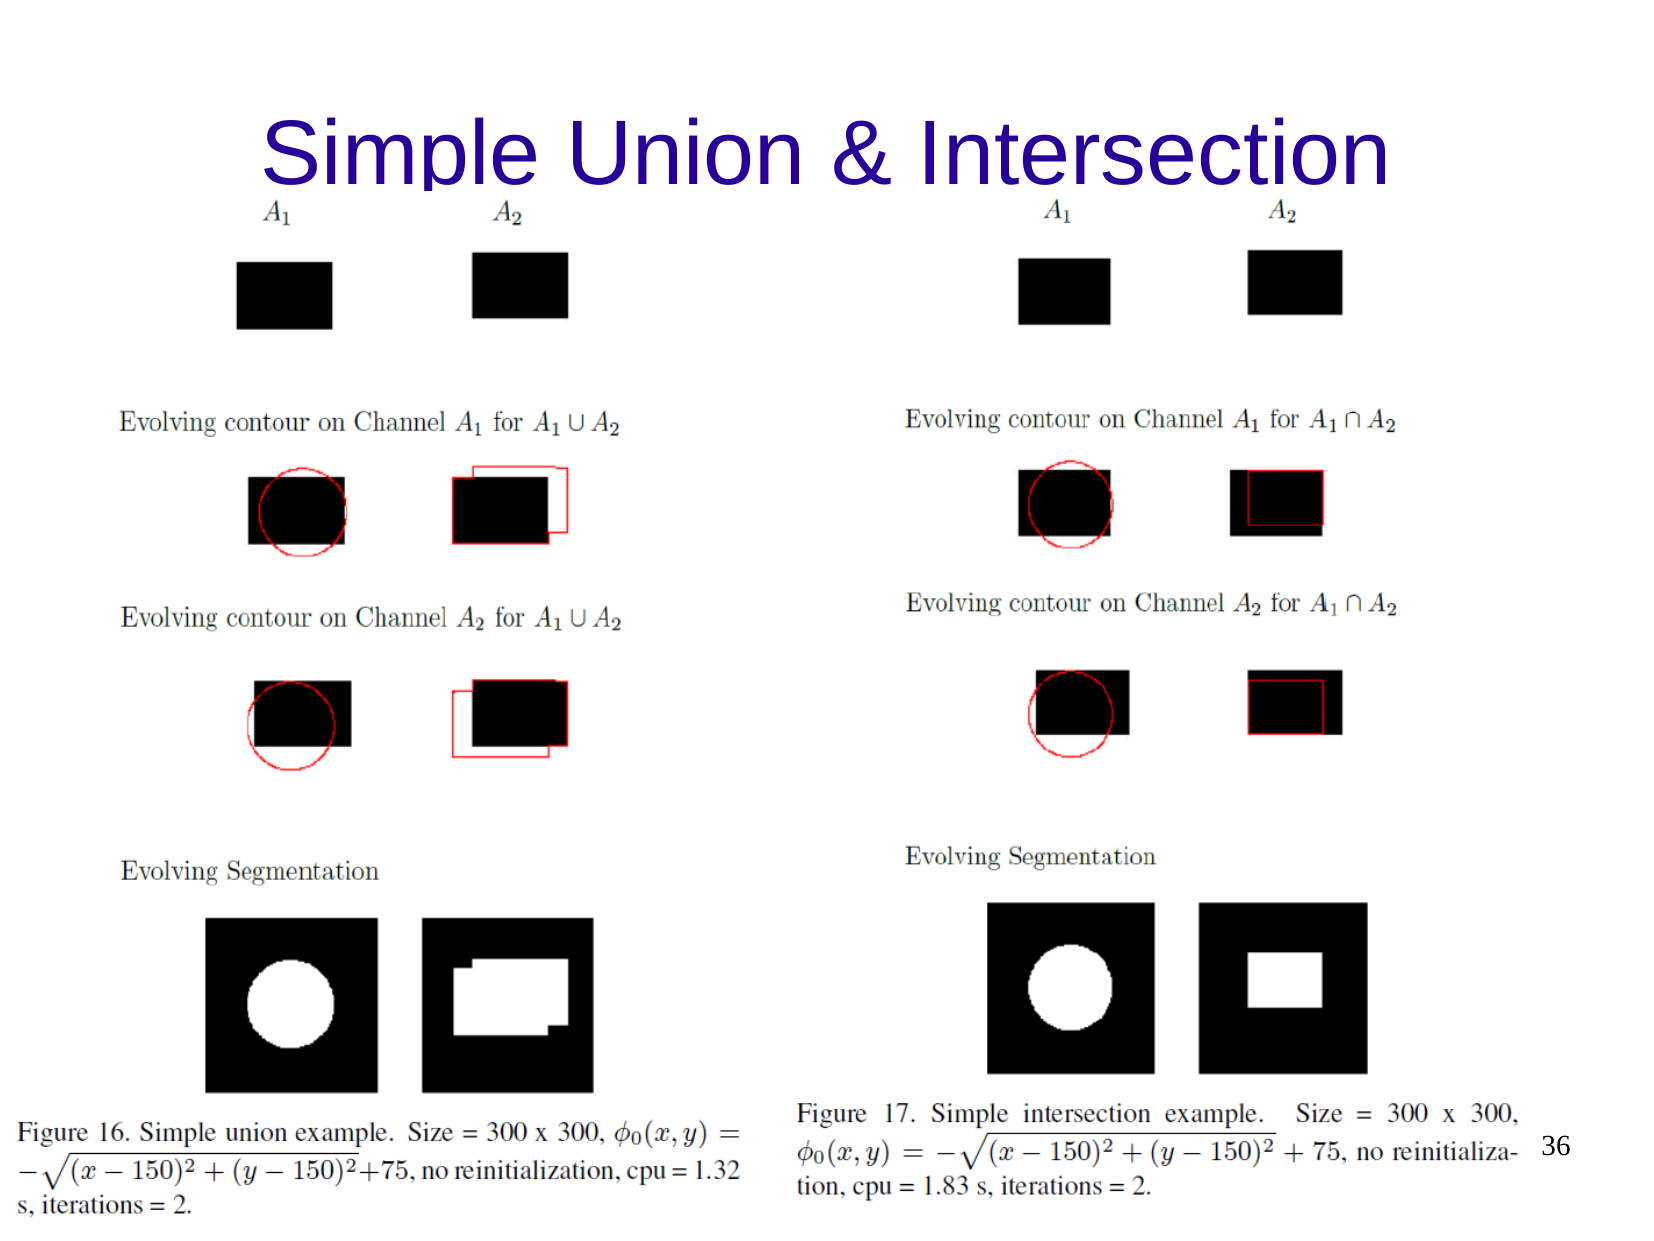

# Simple Union & Intersection
Sarah Nadi & Karim Ali
36